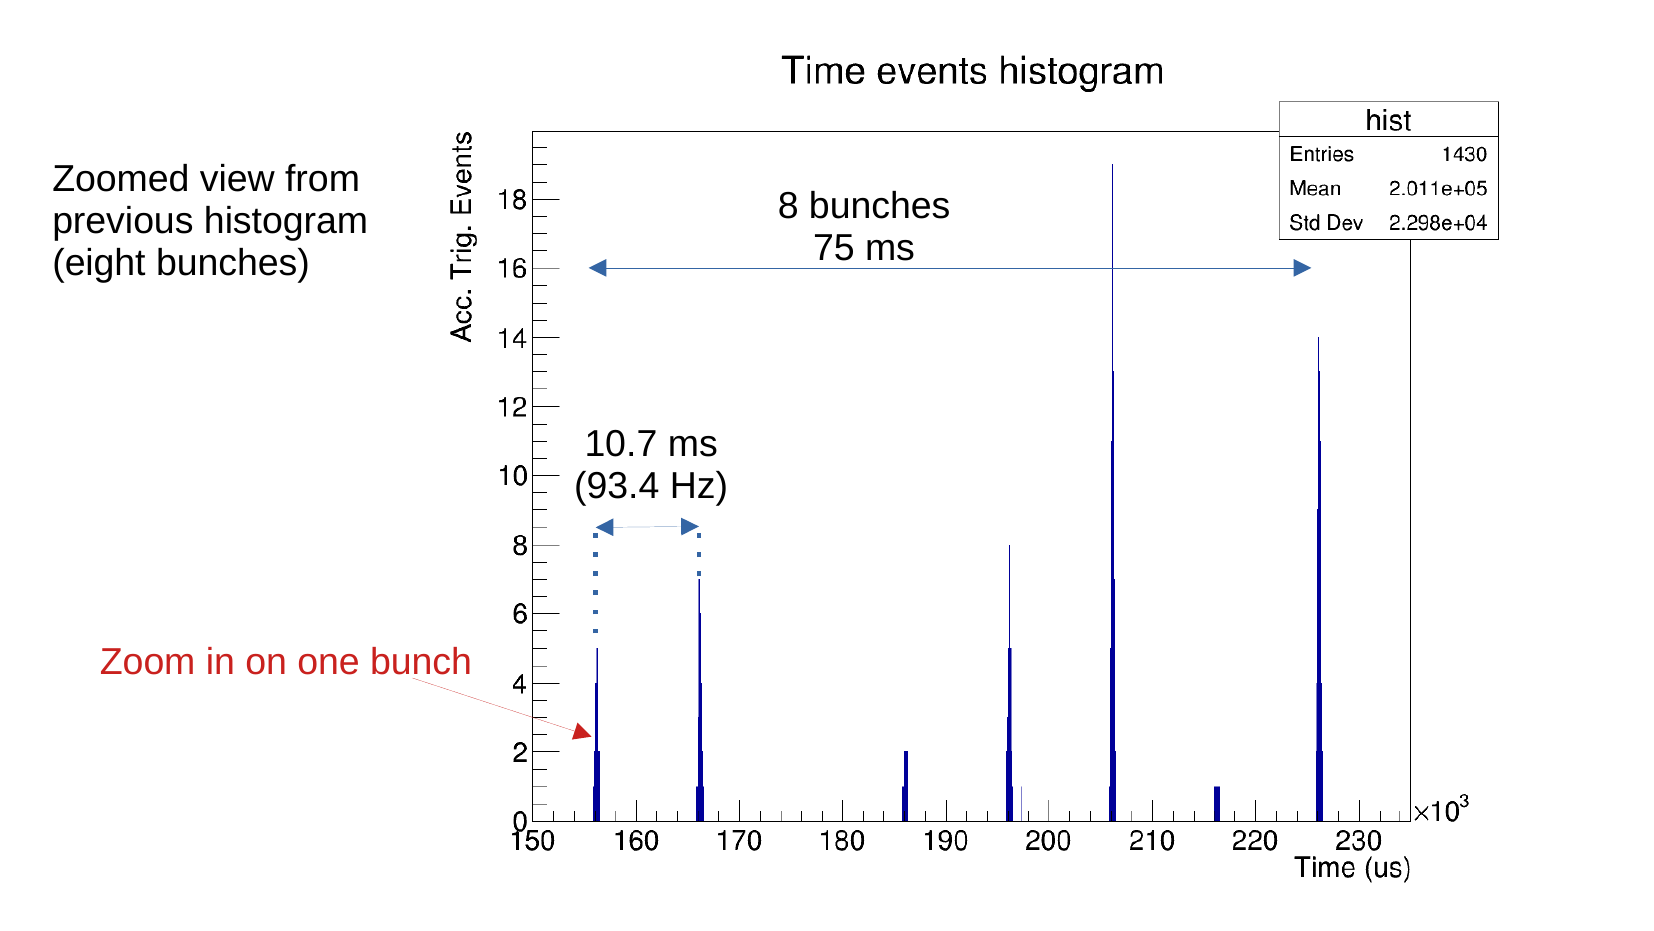

Zoomed view from
previous histogram
(eight bunches)
8 bunches
75 ms
10.7 ms
(93.4 Hz)
Zoom in on one bunch